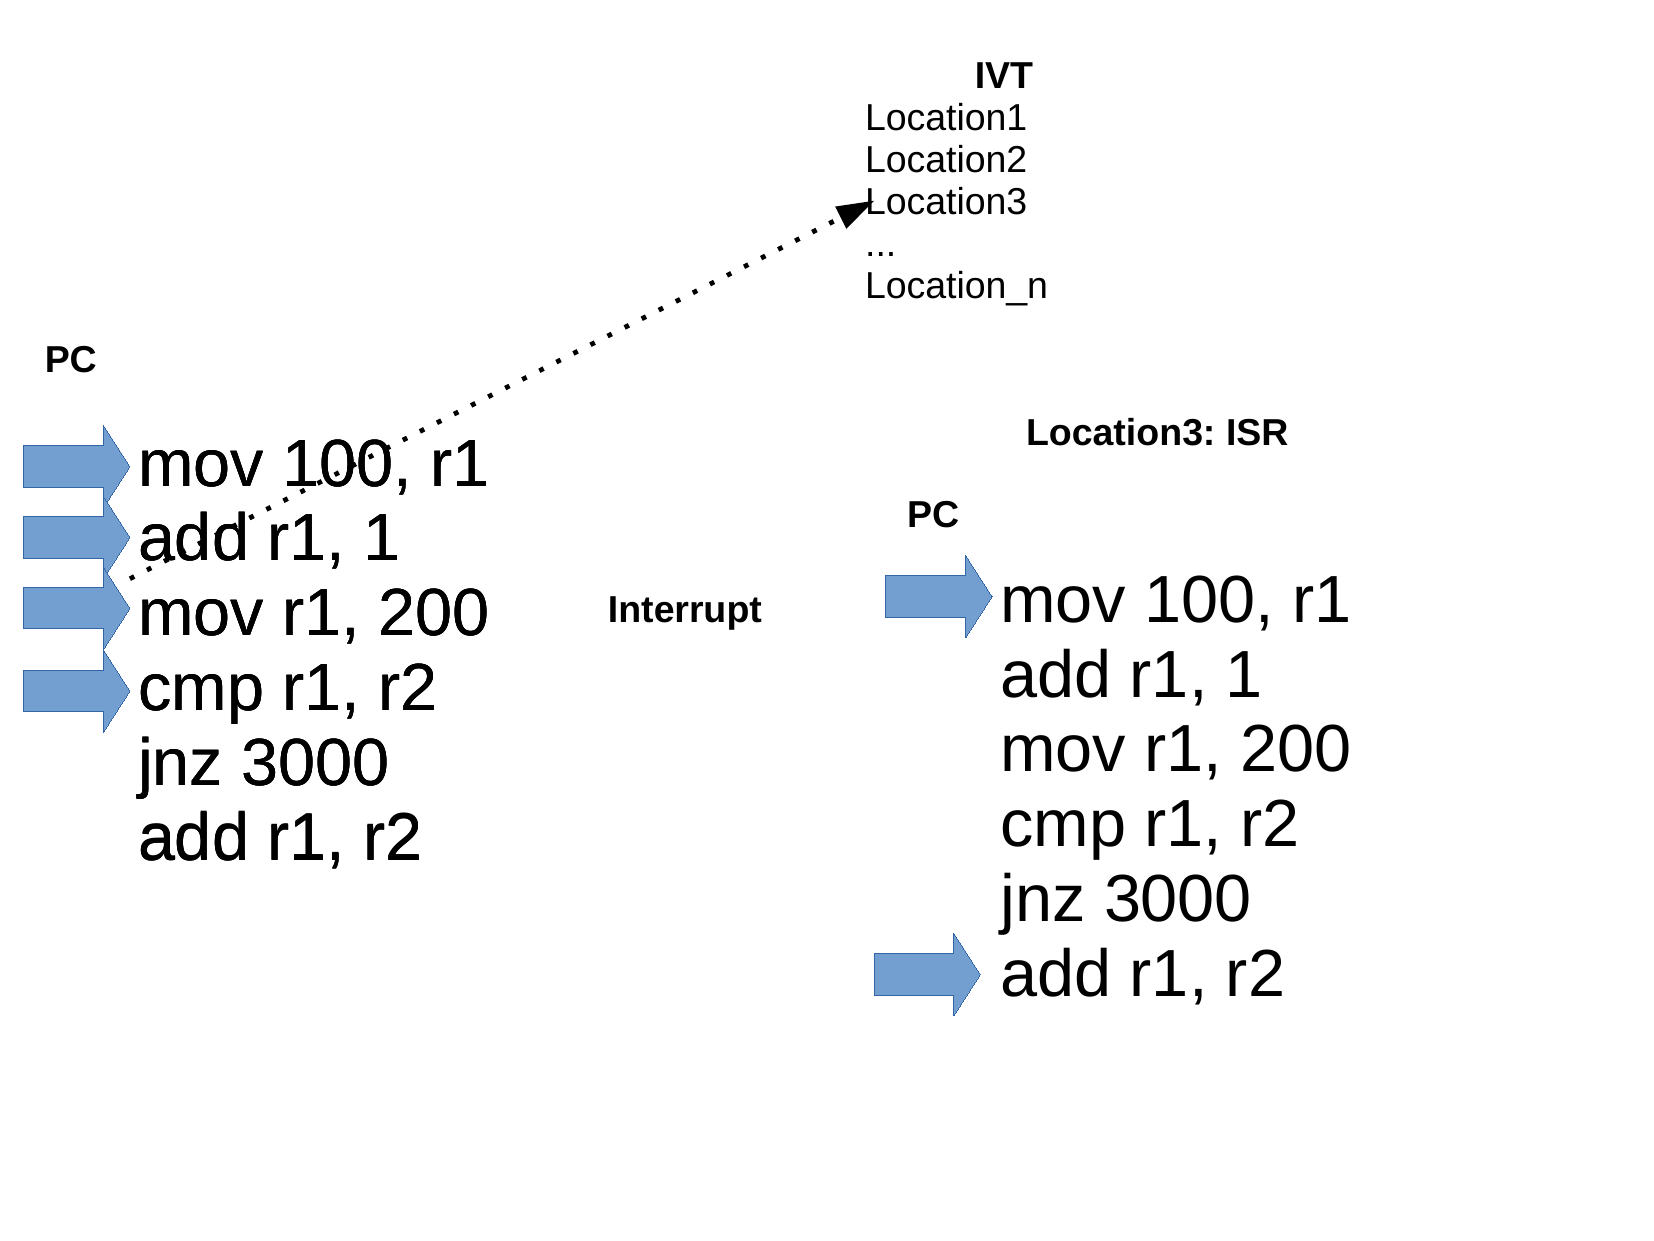

IVT
Location1
Location2
Location3
...
Location_n
 mov 100, r1
 add r1, 1
 mov r1, 200
 cmp r1, r2
 jnz 3000
 add r1, r2
 mov 100, r1
 add r1, 1
 mov r1, 200
 cmp r1, r2
 jnz 3000
 add r1, r2
 mov 100, r1
 add r1, 1
 mov r1, 200
 cmp r1, r2
 jnz 3000
 add r1, r2
PC
Location3: ISR
 mov 100, r1
 add r1, 1
 mov r1, 200
 cmp r1, r2
 jnz 3000
 add r1, r2
PC
Interrupt